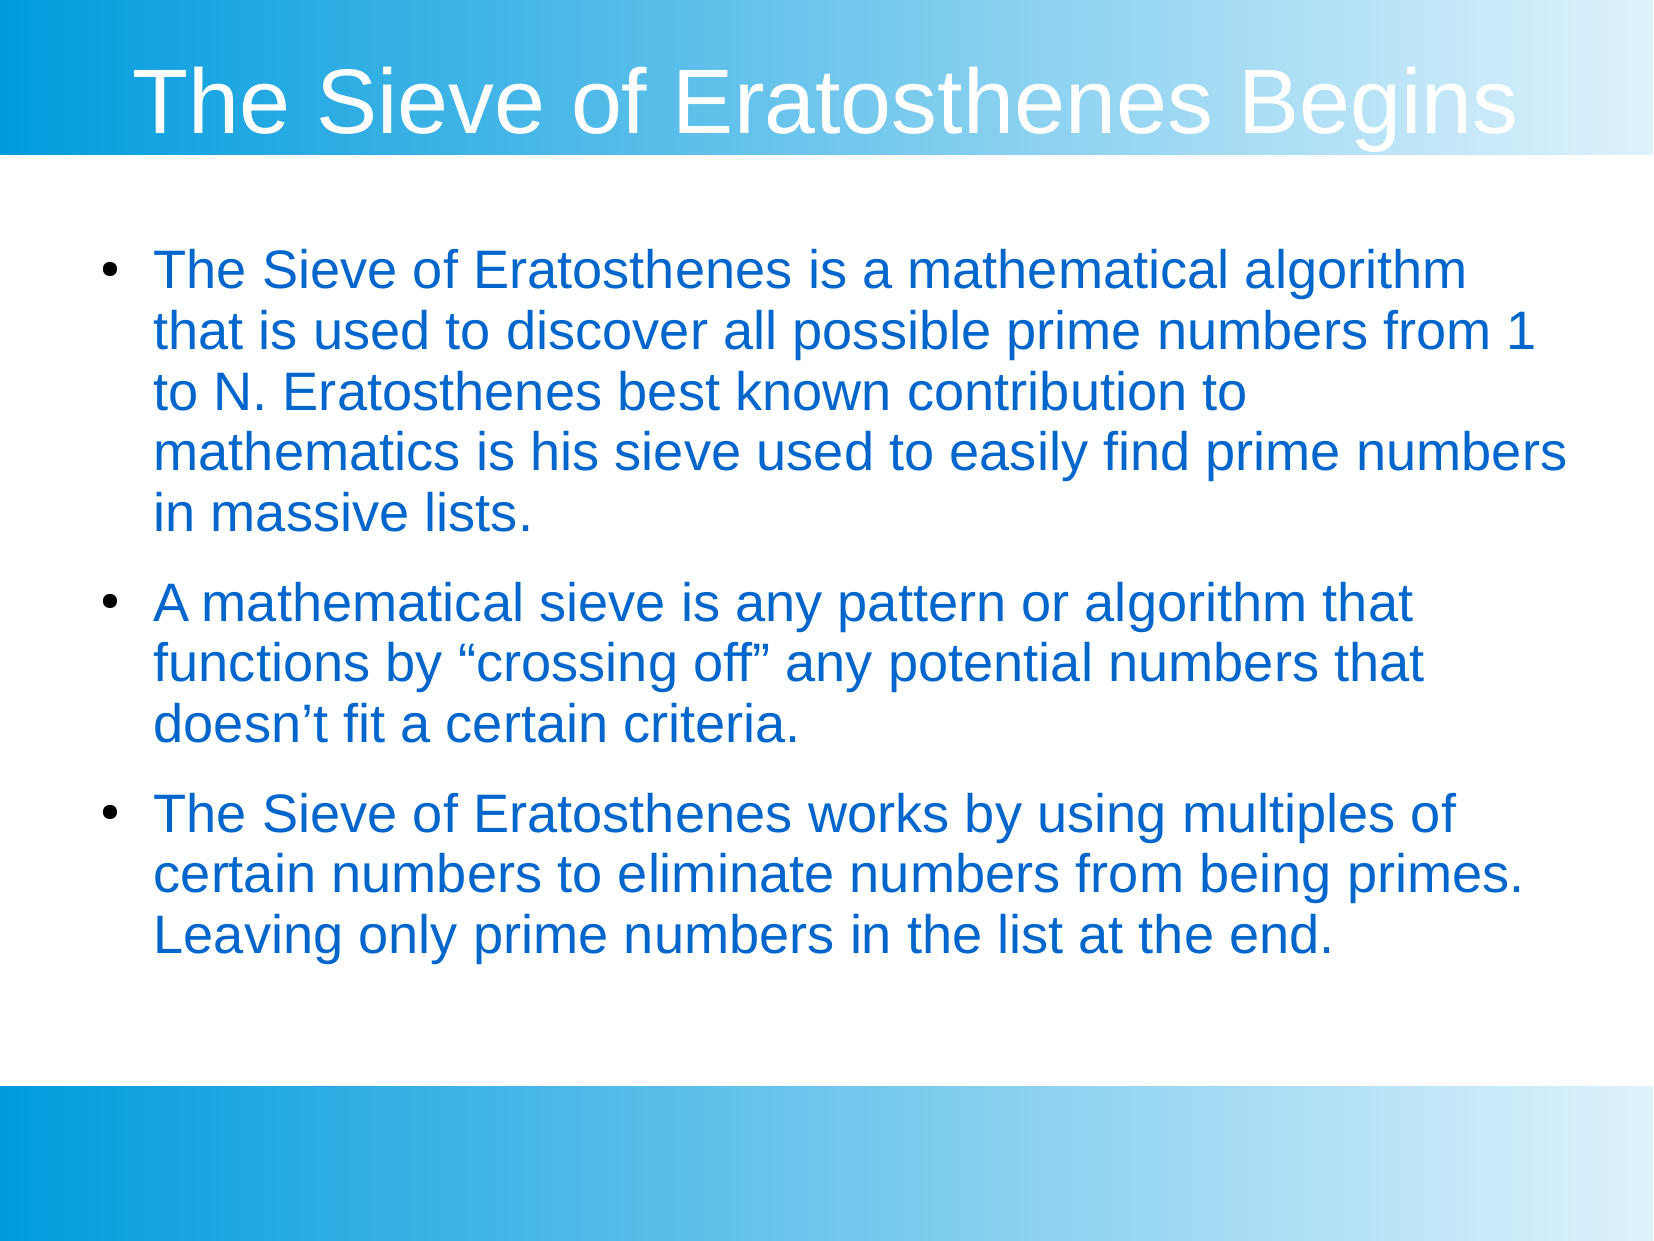

# The Sieve of Eratosthenes Begins
The Sieve of Eratosthenes is a mathematical algorithm that is used to discover all possible prime numbers from 1 to N. Eratosthenes best known contribution to mathematics is his sieve used to easily find prime numbers in massive lists.
A mathematical sieve is any pattern or algorithm that functions by “crossing off” any potential numbers that doesn’t fit a certain criteria.
The Sieve of Eratosthenes works by using multiples of certain numbers to eliminate numbers from being primes. Leaving only prime numbers in the list at the end.